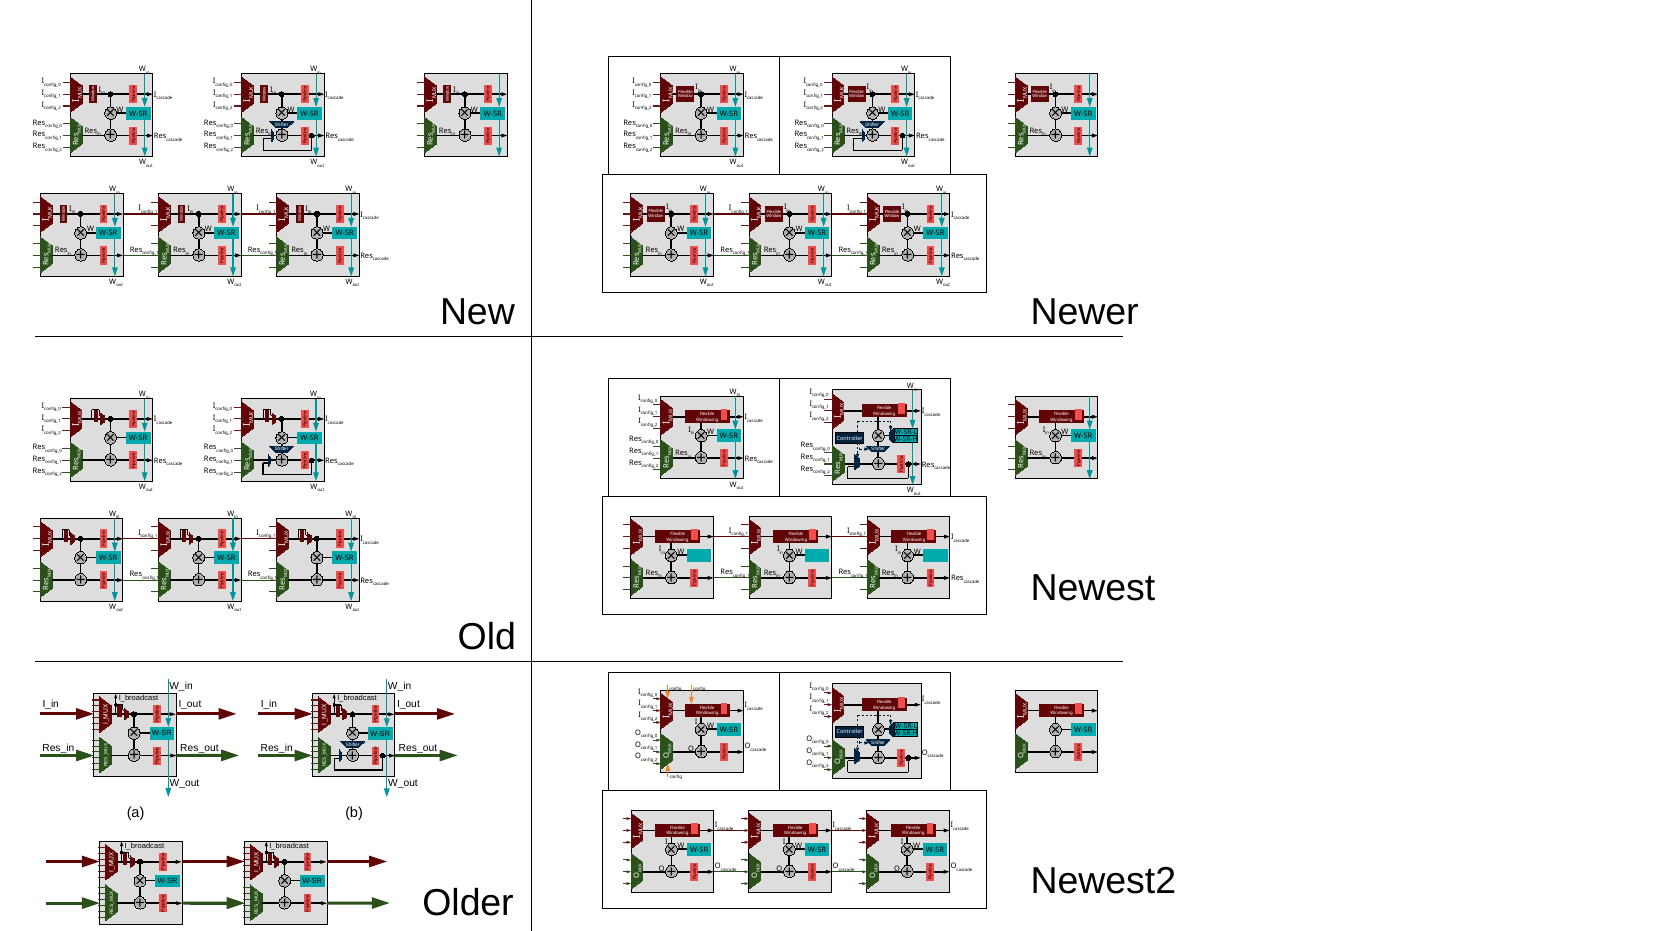

Win
Iconfig_0
Iin
Iconfig_1
Icascade
IMUX
Pipeline
Window
Iconfig_2
W
×
W-SR
Resconfig_0
Resin
Resconfig_1
Rescascade
+
ResMUX
Pipeline
Resconfig_2
Wout
Win
Iconfig_0
Iin
Iconfig_1
Icascade
IMUX
Pipeline
Window
Iconfig_2
W
×
W-SR
Resconfig_0
Resin
Resconfig_1
Shifter
Rescascade
+
ResMUX
Pipeline
Resconfig_2
Wout
Win
Iconfig_0
Iin
Iconfig_1
Icascade
Flexible
Window
IMUX
Pipeline
Iconfig_2
W
×
W-SR
Resconfig_0
Resin
Resconfig_1
Rescascade
+
ResMUX
Pipeline
Resconfig_2
Wout
Win
Iconfig_0
Iin
Iconfig_1
Icascade
Flexible
Window
IMUX
Pipeline
Iconfig_2
W
×
W-SR
Resconfig_0
Resin
Resconfig_1
Shifter
Rescascade
+
ResMUX
Pipeline
Resconfig_2
Wout
Iin
IMUX
Pipeline
Window
W
×
W-SR
Resin
+
ResMUX
Pipeline
Iin
Flexible
Window
IMUX
Pipeline
W
×
W-SR
Resin
+
ResMUX
Pipeline
Win
Iin
IMUX
Window
Pipeline
W
×
W-SR
Resin
+
ResMUX
Pipeline
Wout
Win
Iconfig_1
Iin
IMUX
Window
Pipeline
W
×
W-SR
Resconfig_1
Resin
+
ResMUX
Pipeline
Wout
Win
Iconfig_1
Iin
Icascade
IMUX
Window
Pipeline
W
×
W-SR
Resconfig_1
Resin
Rescascade
+
ResMUX
Pipeline
Wout
Win
Iin
Flexible
Window
IMUX
Pipeline
W
×
W-SR
Resin
+
ResMUX
Pipeline
Wout
Win
Iin
Iconfig_1
Flexible
Window
IMUX
Pipeline
W
×
W-SR
Resconfig_1
Resin
+
ResMUX
Pipeline
Wout
Win
Iin
Iconfig_1
Icascade
Flexible
Window
IMUX
Pipeline
W
×
W-SR
Resconfig_1
Resin
Rescascade
+
ResMUX
Pipeline
Wout
New
Newer
Win
Iconfig_0
Iconfig_1
Icascade
Iconfig_2
Flexible
Windowing
IMUX
W-SR-L
×
Resconfig_0
Controller
W-SR-H
Resconfig_1
Shifter
Rescascade
Resconfig_2
+
ResMUX
Pipeline
Wout
Win
Iconfig_0
Iconfig_1
Icascade
Iconfig_2
Flexible
Windowing
IMUX
Iin
W
Resconfig_0
×
W-SR
Resconfig_1
Resin
Rescascade
Resconfig_2
+
ResMUX
Pipeline
Wout
Win
Iconfig_0
Iconfig_1
Icascade
IMUX
Pipeline
Iconfig_2
×
W-SR
Resconfig_0
Resconfig_1
Rescascade
+
ResMUX
Pipeline
Resconfig_2
Wout
Win
Iconfig_0
Iconfig_1
Icascade
IMUX
Pipeline
Iconfig_2
×
W-SR
Resconfig_0
Resconfig_1
Shifter
Rescascade
+
ResMUX
Pipeline
Resconfig_2
Wout
Flexible
Windowing
IMUX
Iin
W
×
W-SR
Resin
+
ResMUX
Pipeline
Win
IMUX
Pipeline
×
W-SR
+
ResMUX
Pipeline
Wout
Win
Iconfig_1
IMUX
Pipeline
×
W-SR
Resconfig_1
+
ResMUX
Pipeline
Wout
Win
Iconfig_1
Icascade
IMUX
Pipeline
×
W-SR
Resconfig_1
Rescascade
+
ResMUX
Pipeline
Wout
Flexible
Windowing
IMUX
Iin
W
×
Resin
+
ResMUX
Pipeline
Iconfig_1
Flexible
Windowing
IMUX
Iin
W
×
Resconfig_1
Resin
+
ResMUX
Pipeline
Iconfig_1
Icascade
Flexible
Windowing
IMUX
Iin
W
×
Resconfig_1
Resin
Rescascade
+
ResMUX
Pipeline
Newest
Old
config
config
Iconfig_0
Iconfig_1
Icascade
Iconfig_2
Flexible
Windowing
IMUX
I
W
Oconfig_0
×
W-SR
Oconfig_1
Ocascade
O
Oconfig_2
+
OMUX
Pipeline
config
Iconfig_0
Iconfig_1
Icascade
Iconfig_2
Flexible
Windowing
IMUX
W-SR-L
×
Oconfig_0
Controller
W-SR-H
Oconfig_1
Ocascade
Shifter
Oconfig_2
+
OMUX
Pipeline
W_in
W_in
I_MUX
Pipeline
×
W-SR
+
RES_MUX
Pipeline
I_MUX
Pipeline
×
W-SR
Shifter
+
RES_MUX
Pipeline
I_broadcast
I_broadcast
Flexible
Windowing
IMUX
×
W-SR
+
OMUX
Pipeline
I_in
I_out
I_in
I_out
Res_in
Res_out
Res_in
Res_out
W_out
W_out
(a)
(b)
Icascade
Flexible
Windowing
IMUX
I
W
×
W-SR
Ocascade
O
+
OMUX
Pipeline
Icascade
Flexible
Windowing
IMUX
I
W
×
W-SR
Ocascade
O
+
OMUX
Pipeline
Icascade
Flexible
Windowing
IMUX
I
W
×
W-SR
Ocascade
O
+
OMUX
Pipeline
I_broadcast
I_broadcast
I_MUX
Pipeline
×
W-SR
+
RES_MUX
Pipeline
I_MUX
Pipeline
×
W-SR
+
RES_MUX
Pipeline
Newest2
Older